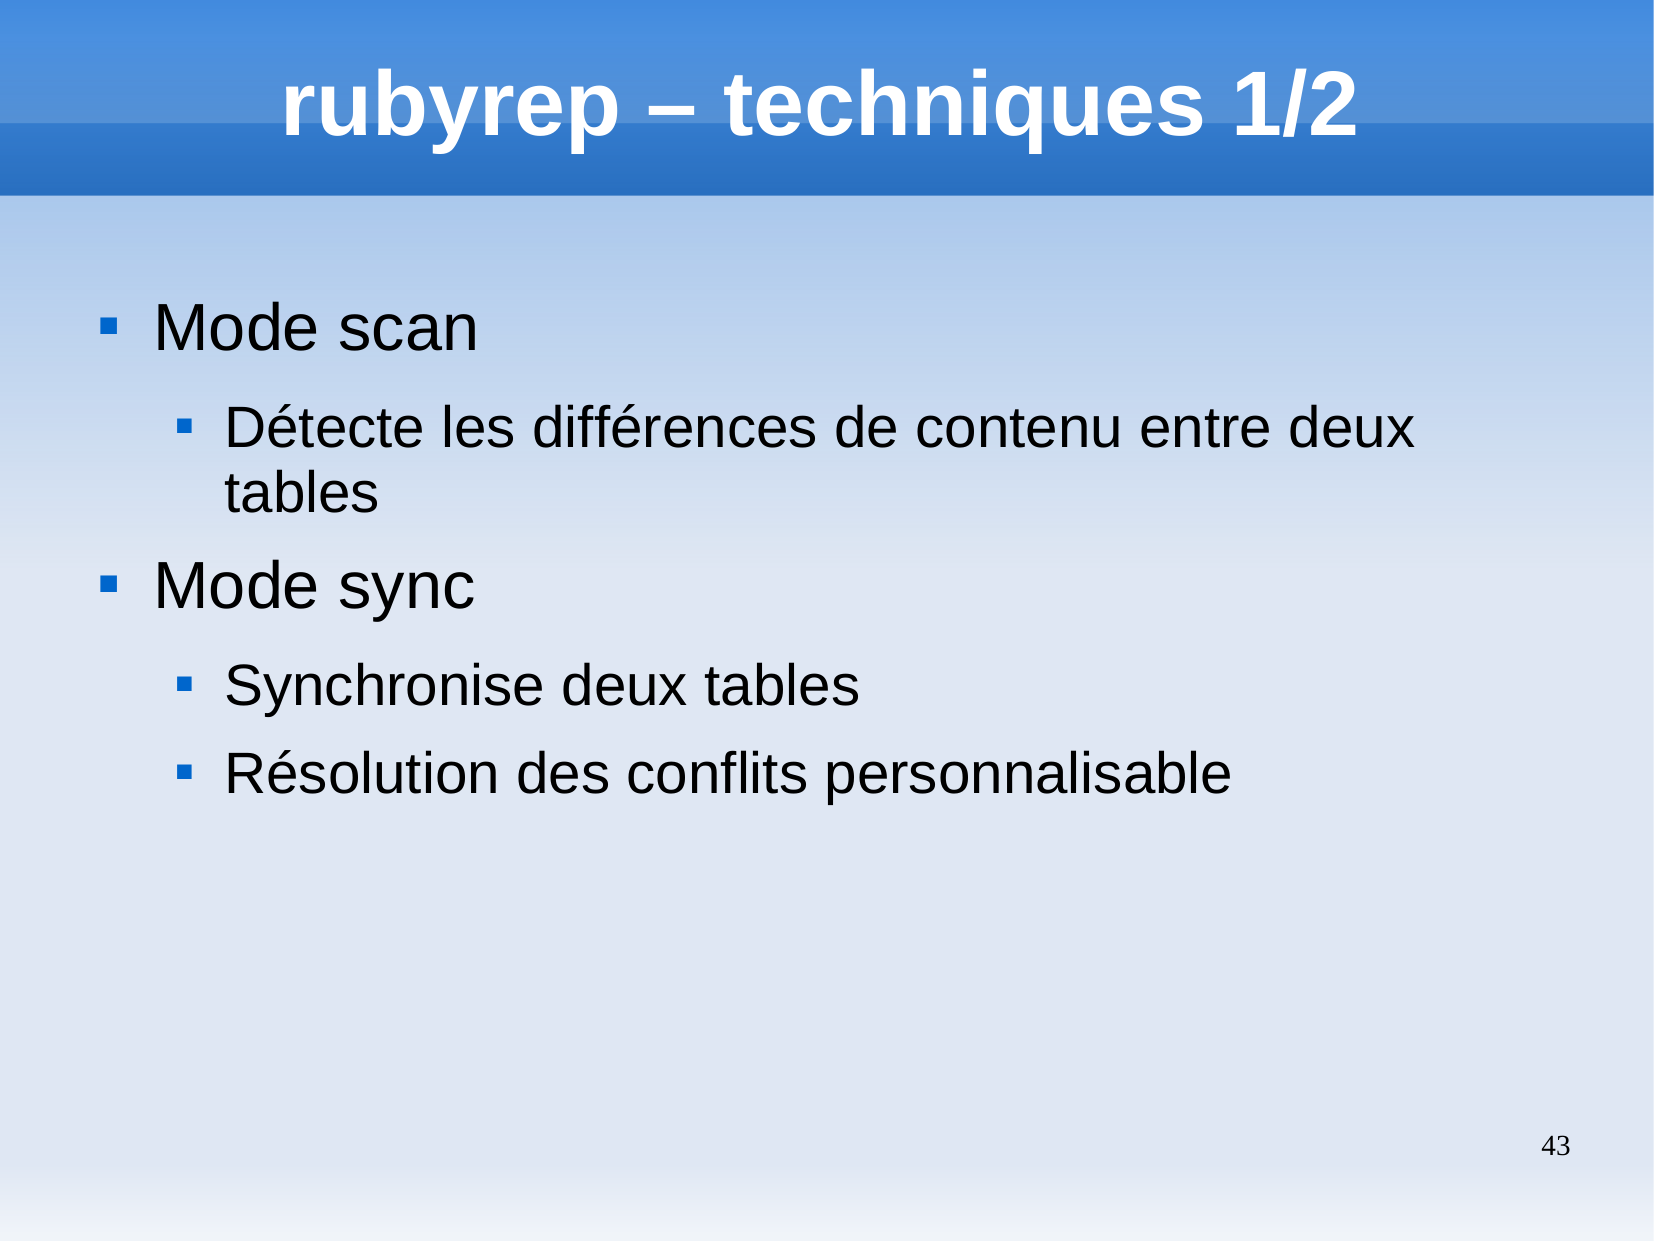

# rubyrep – techniques 1/2
Mode scan
Détecte les différences de contenu entre deux tables
Mode sync
Synchronise deux tables
Résolution des conflits personnalisable
43